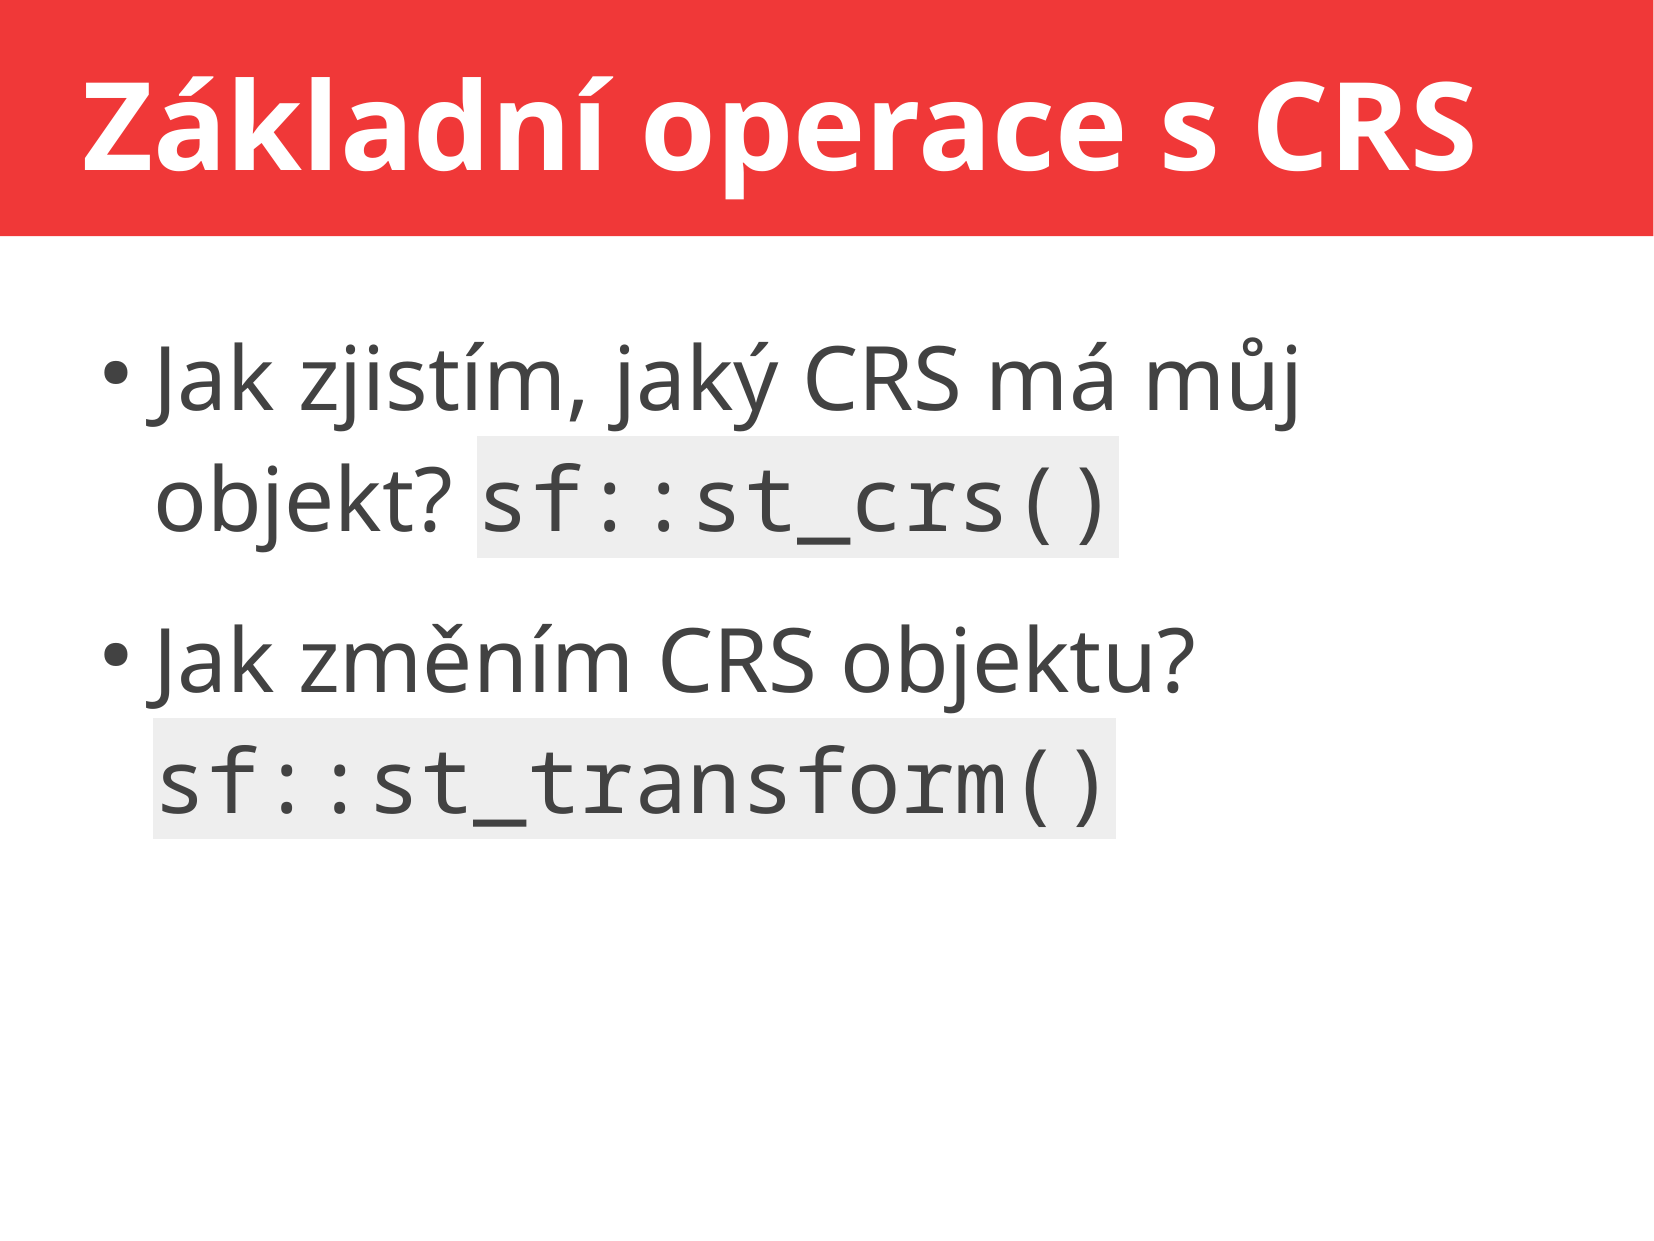

# Základní operace s CRS
Jak zjistím, jaký CRS má můj objekt? sf::st_crs()
Jak změním CRS objektu? sf::st_transform()